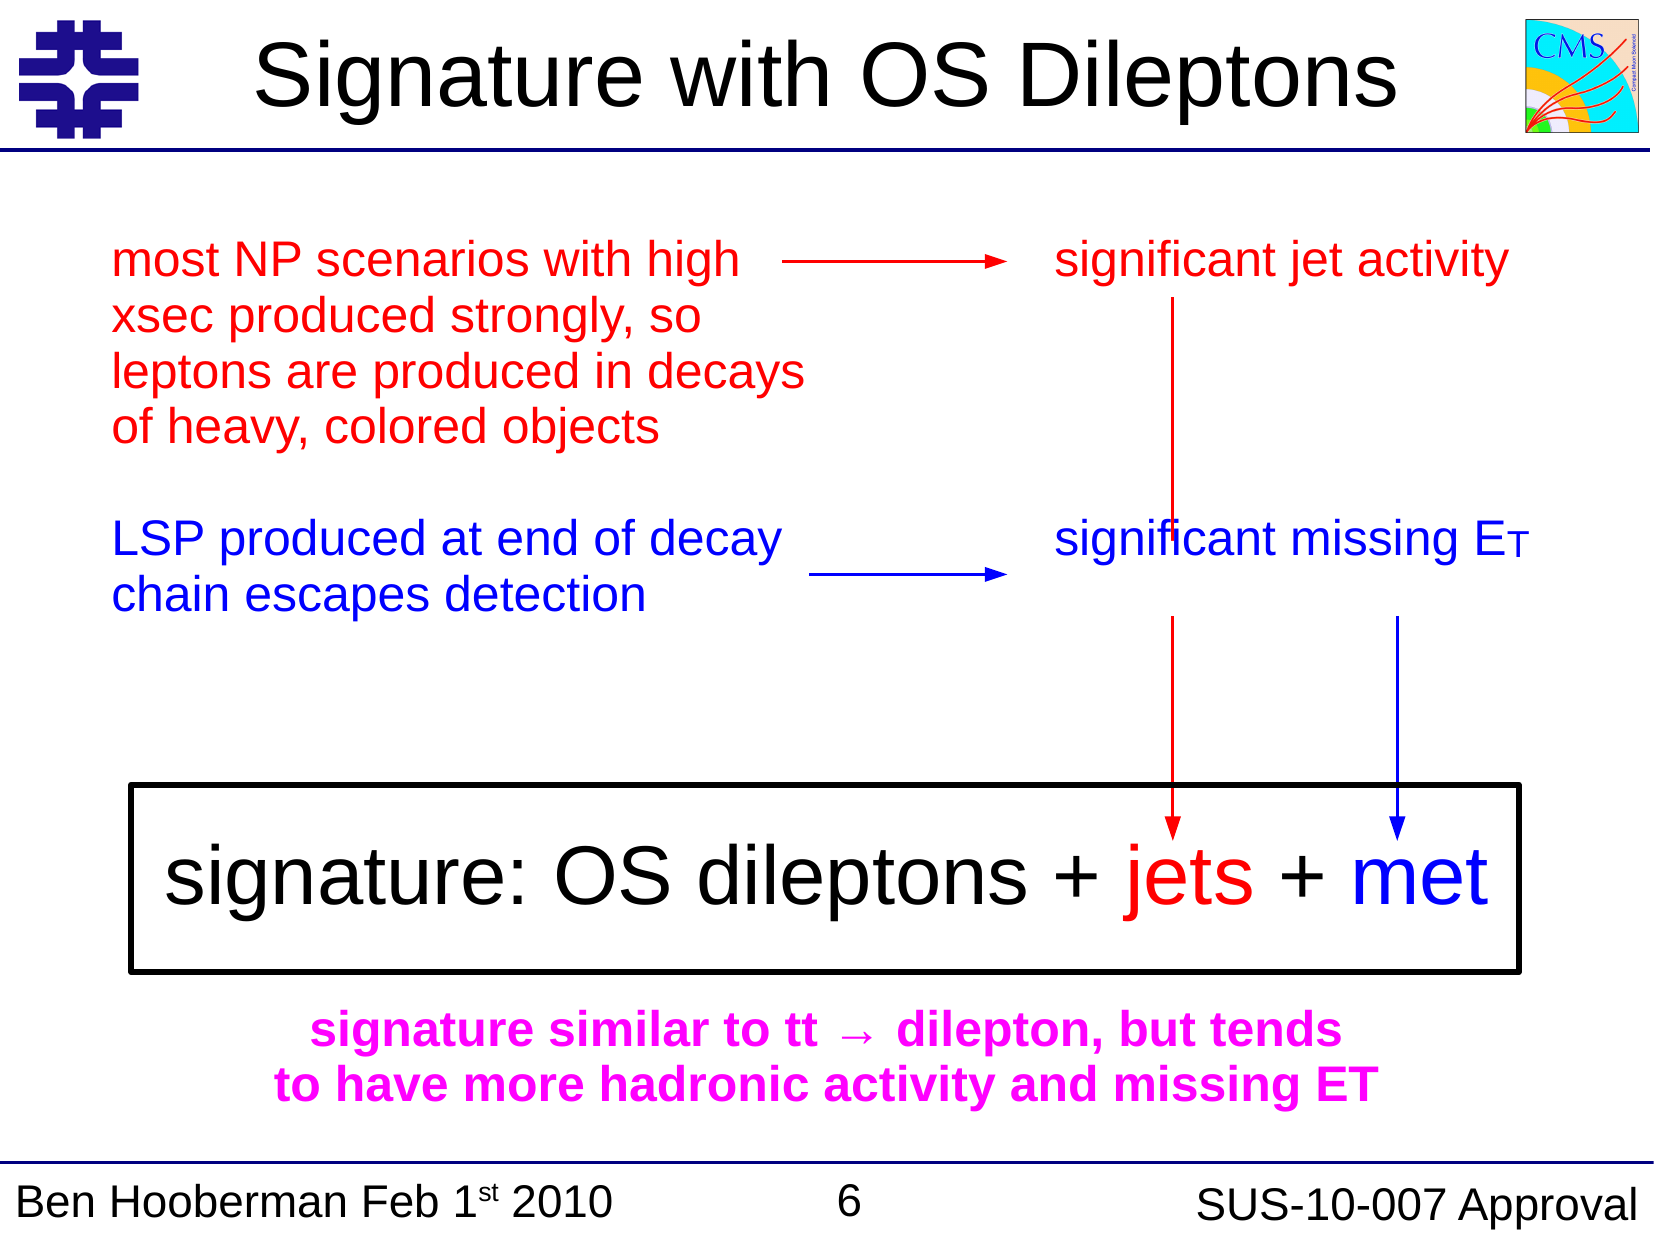

# Signature with OS Dileptons
most NP scenarios with high xsec produced strongly, so leptons are produced in decays of heavy, colored objects
LSP produced at end of decay chain escapes detection
significant jet activity
significant missing ET
signature: OS dileptons + jets + met
signature similar to tt → dilepton, but tends
to have more hadronic activity and missing ET
6